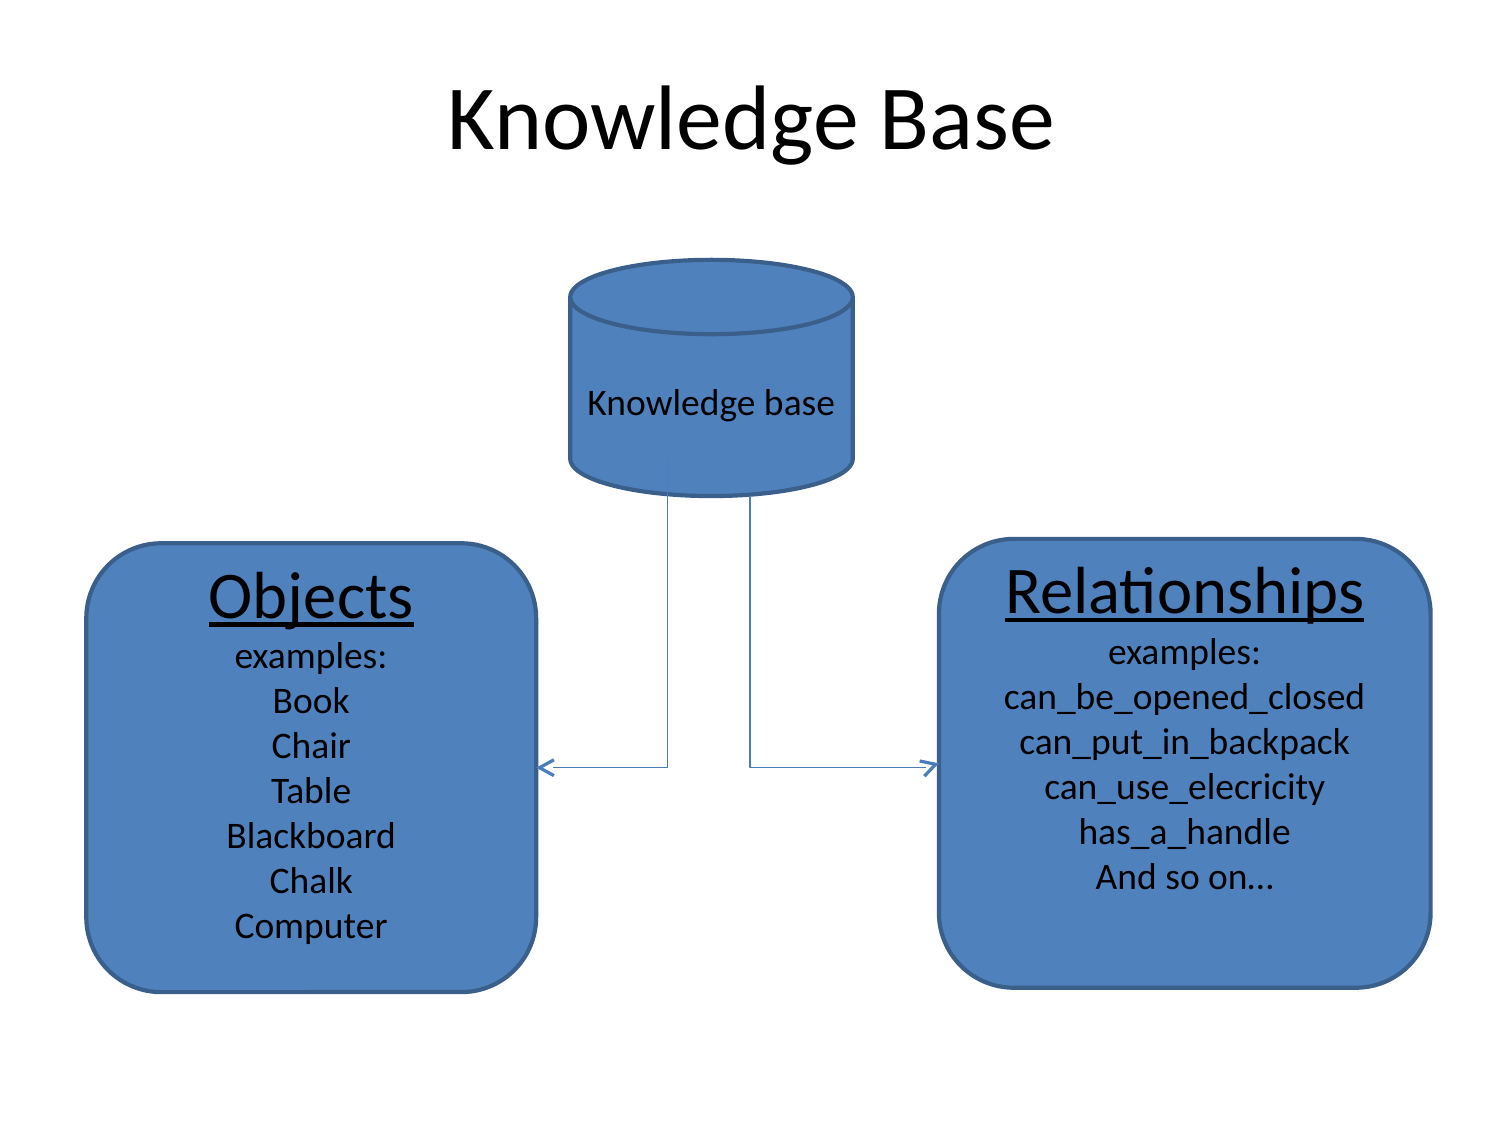

# Knowledge Base
Knowledge base
Relationships
examples:
can_be_opened_closed
can_put_in_backpack
can_use_elecricity
has_a_handle
And so on…
Objects
examples:
Book
Chair
Table
Blackboard
Chalk
Computer